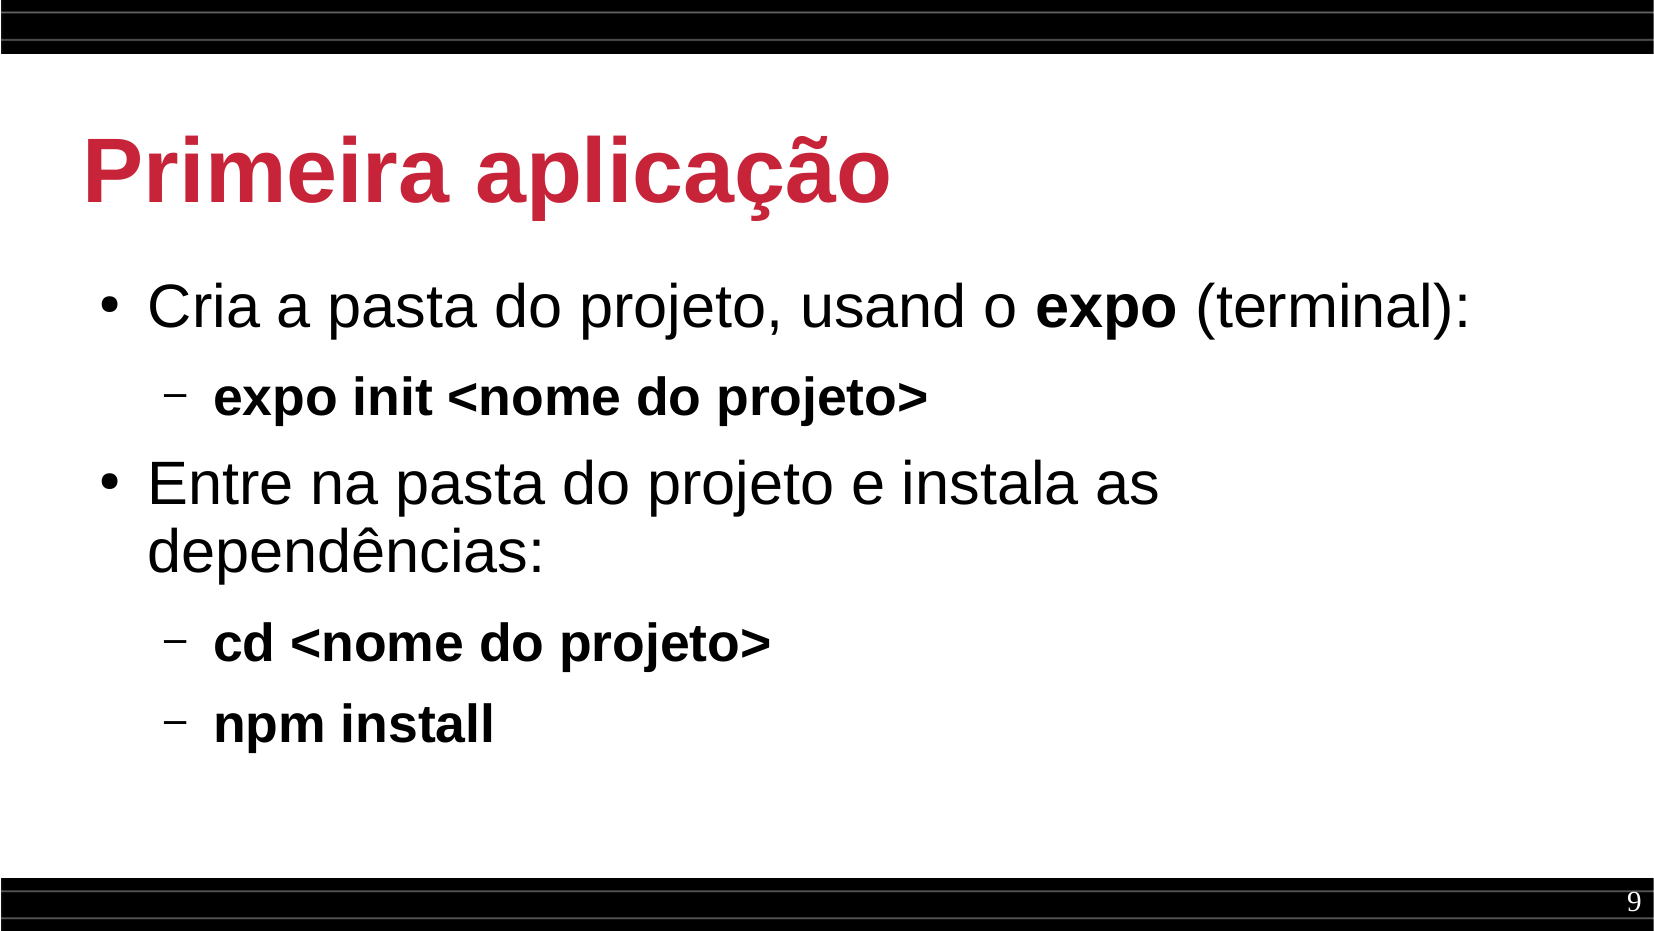

# Primeira aplicação
Cria a pasta do projeto, usand o expo (terminal):
expo init <nome do projeto>
Entre na pasta do projeto e instala as dependências:
cd <nome do projeto>
npm install